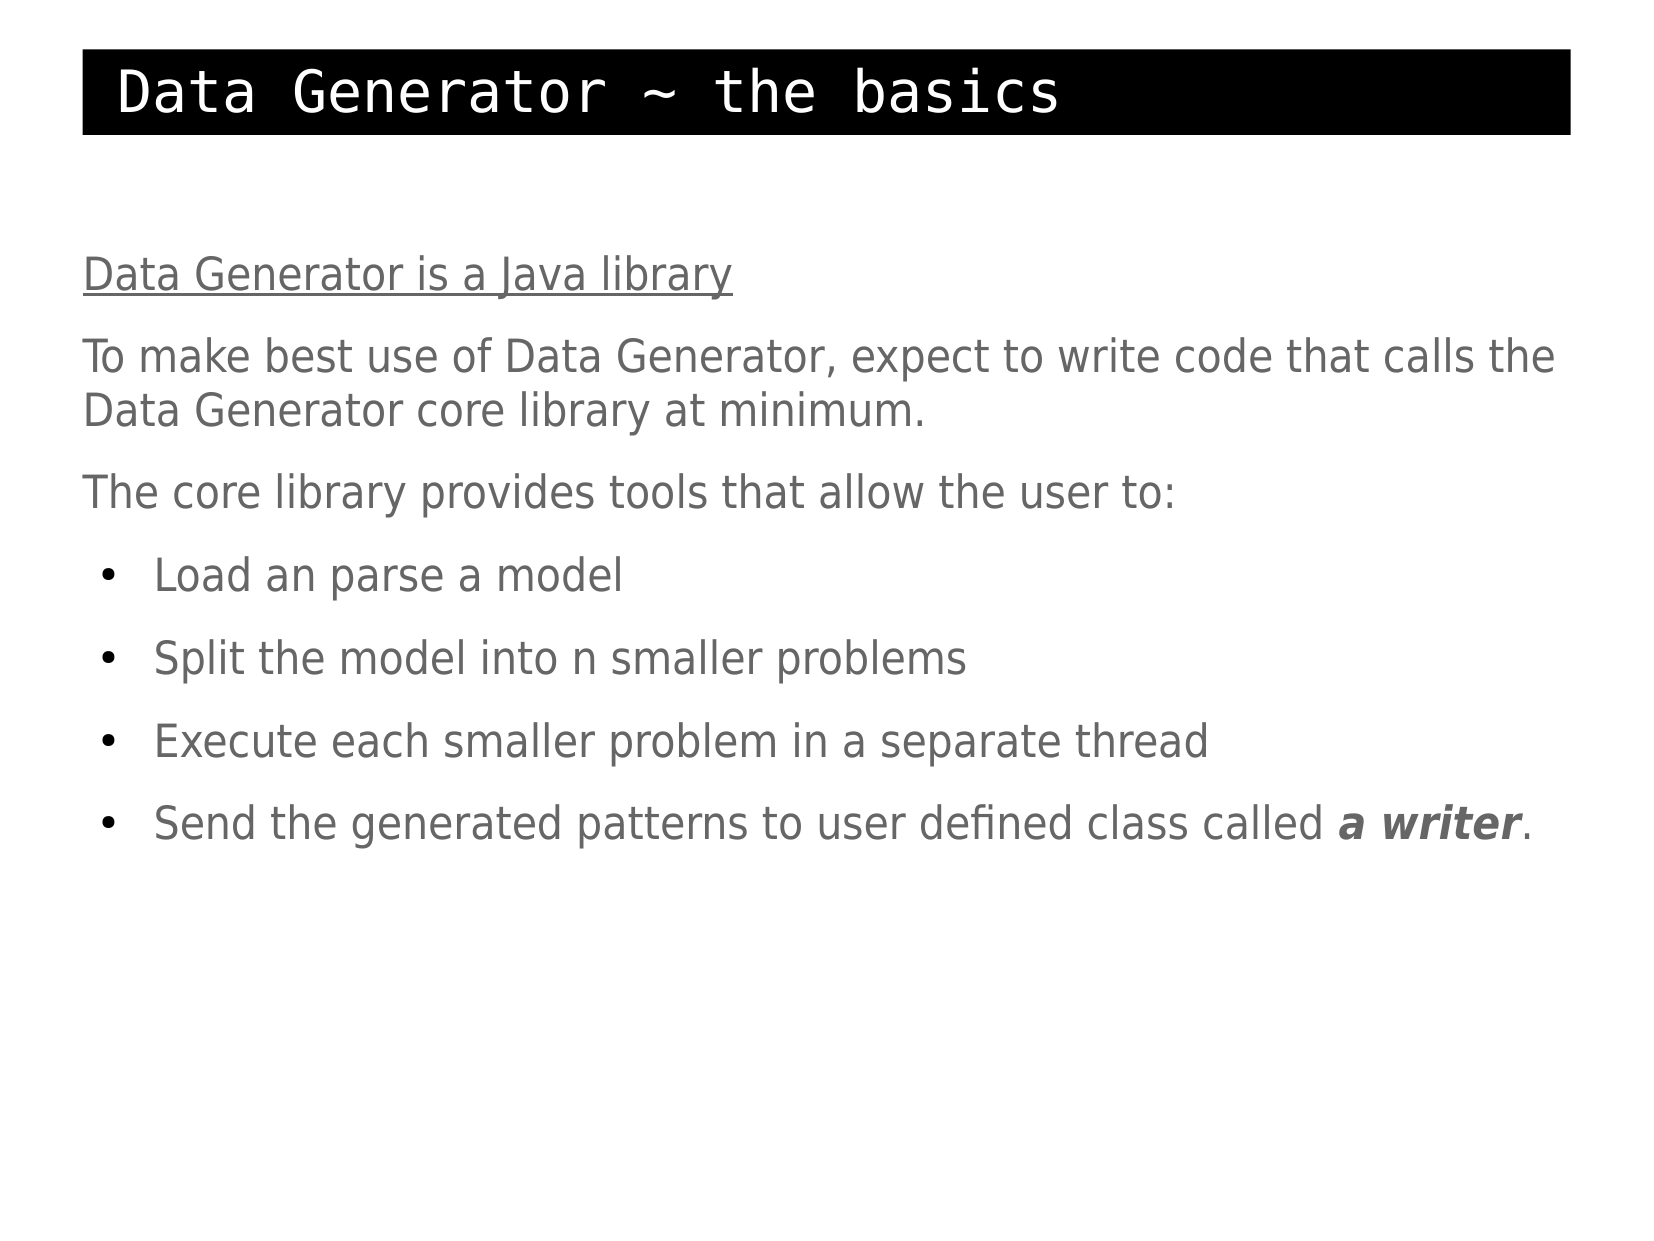

# Data Generator ~ the basics
Data Generator is a Java library
To make best use of Data Generator, expect to write code that calls the Data Generator core library at minimum.
The core library provides tools that allow the user to:
Load an parse a model
Split the model into n smaller problems
Execute each smaller problem in a separate thread
Send the generated patterns to user defined class called a writer.